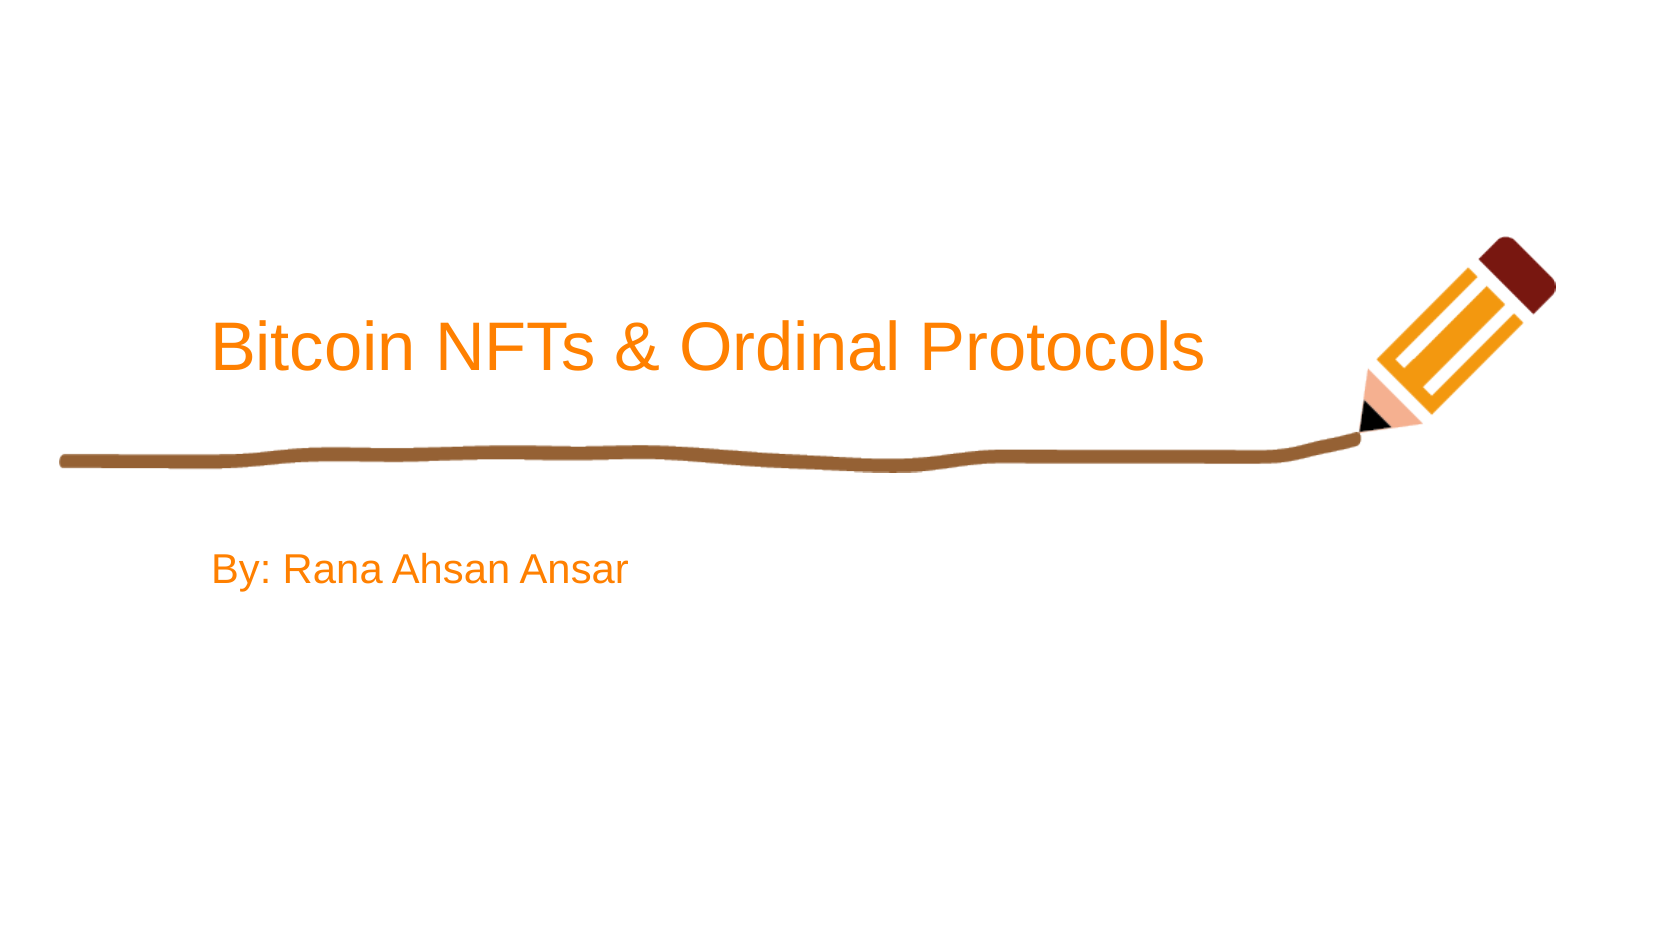

# Bitcoin NFTs & Ordinal Protocols
By: Rana Ahsan Ansar